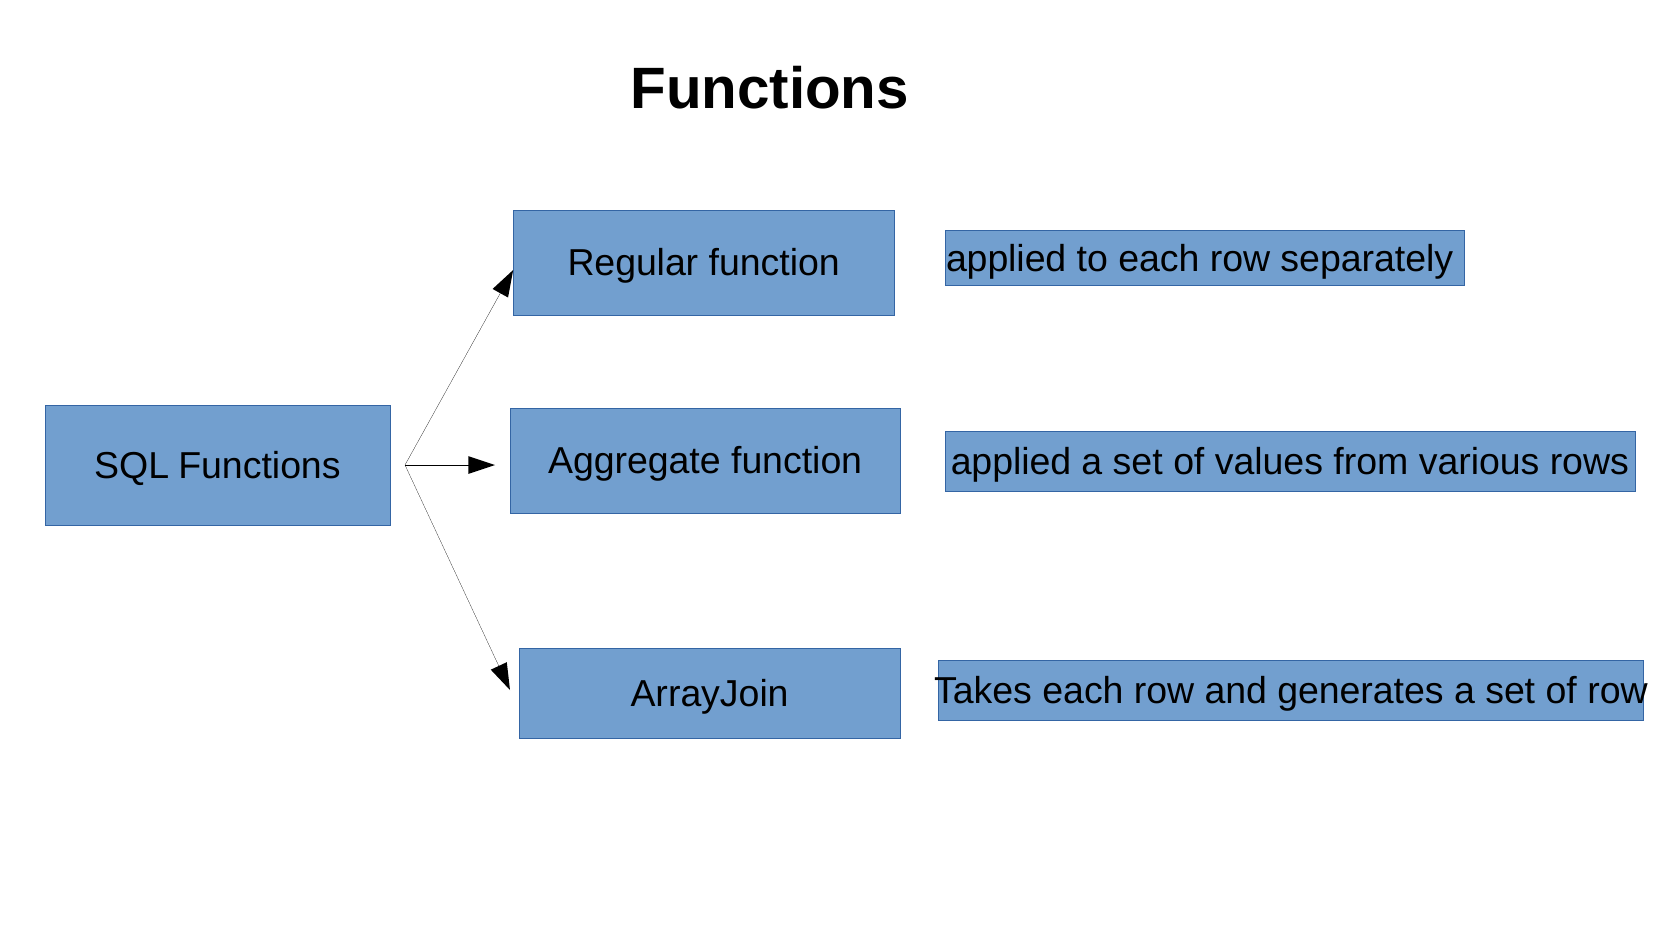

Functions
Regular function
applied to each row separately
SQL Functions
Aggregate function
applied a set of values from various rows
ArrayJoin
Takes each row and generates a set of row